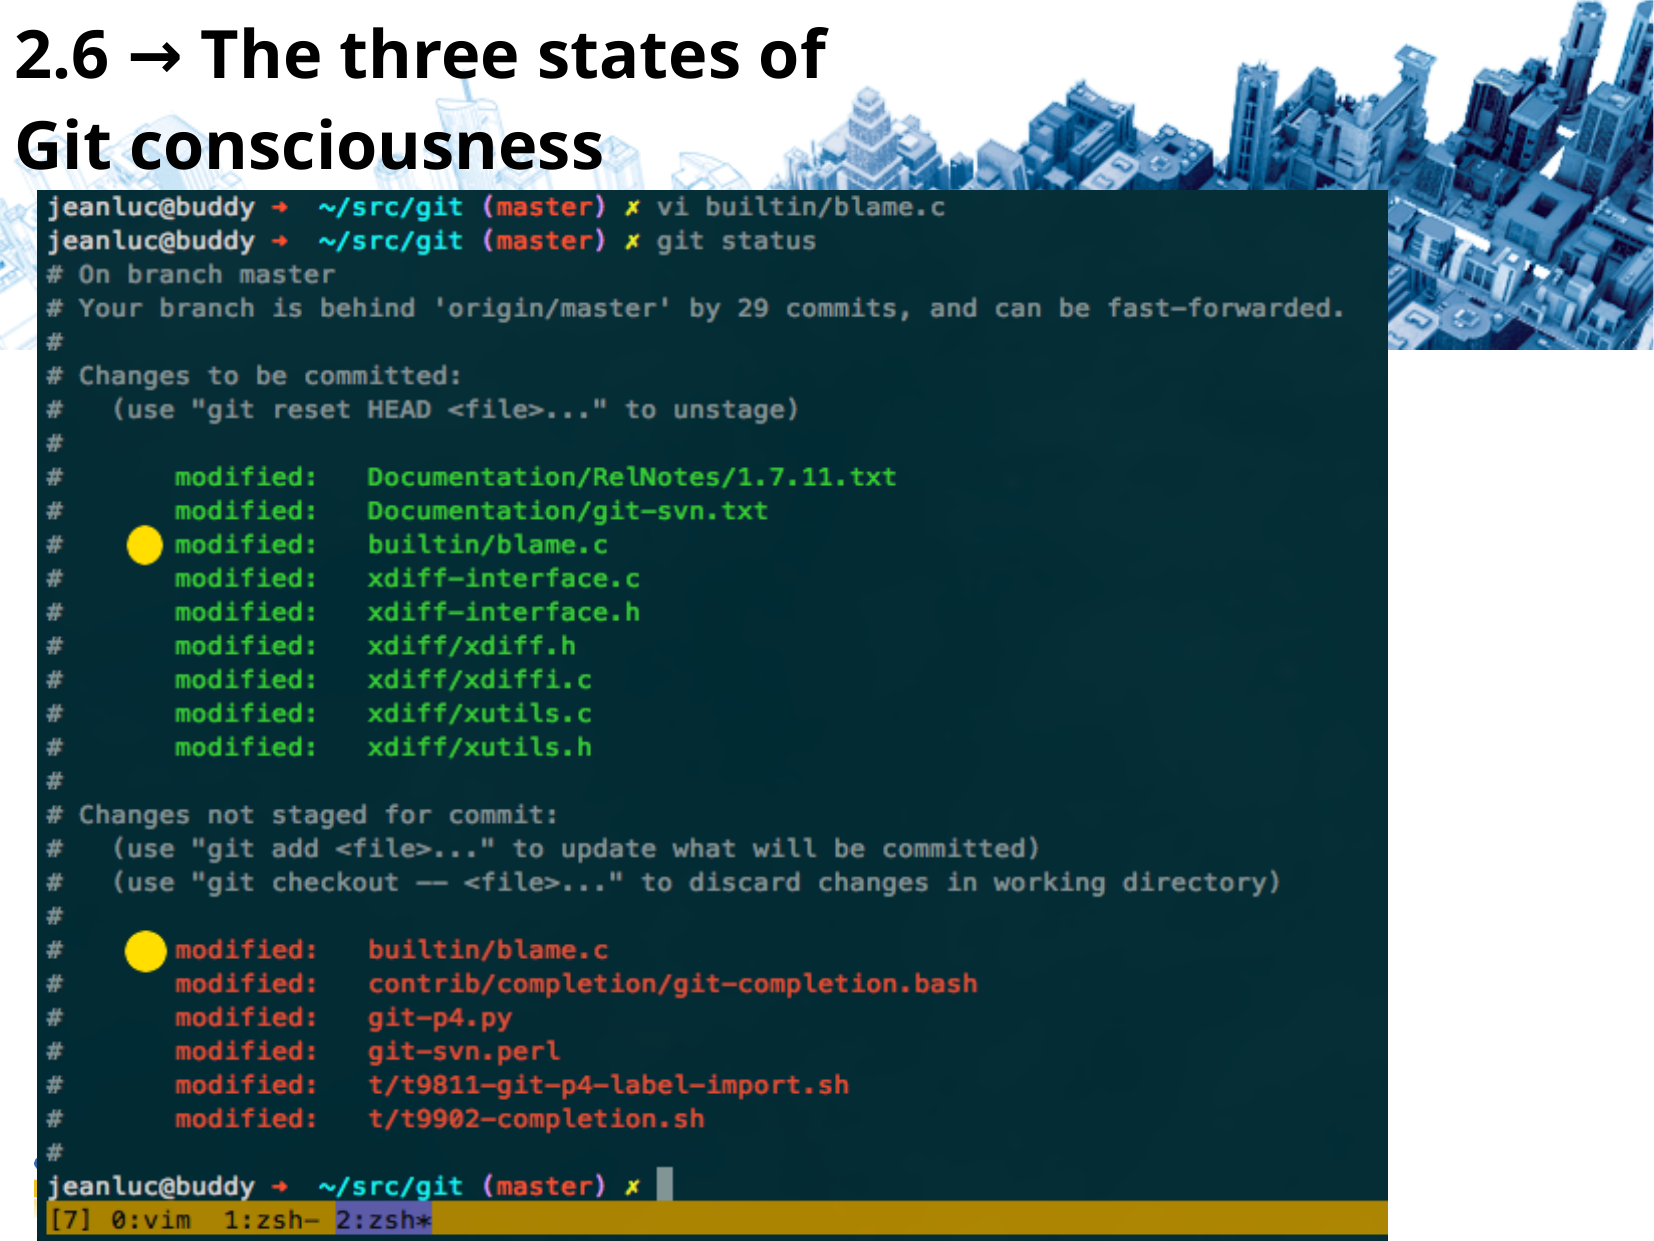

2.6 → The three states of
Git consciousness